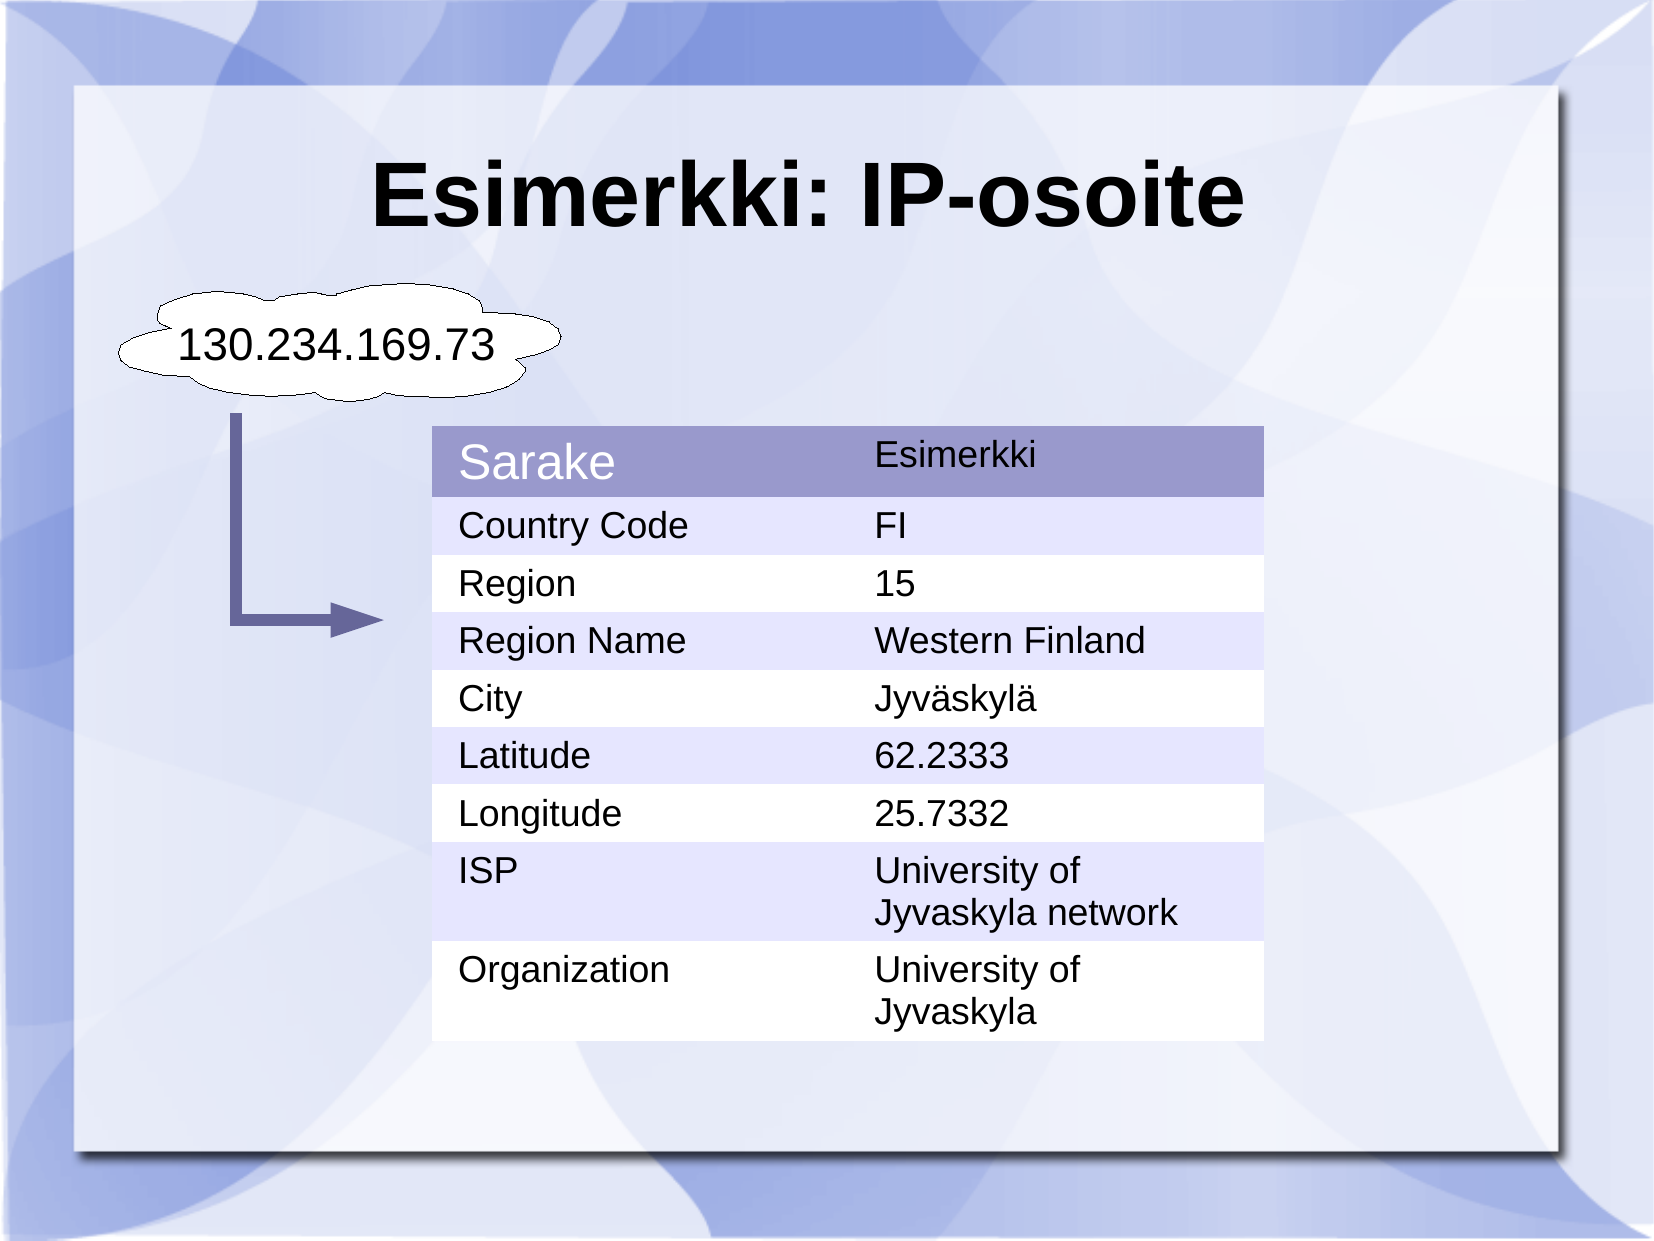

# Esimerkki: IP-osoite
130.234.169.73
| Sarake | Esimerkki |
| --- | --- |
| Country Code | FI |
| Region | 15 |
| Region Name | Western Finland |
| City | Jyväskylä |
| Latitude | 62.2333 |
| Longitude | 25.7332 |
| ISP | University of Jyvaskyla network |
| Organization | University of Jyvaskyla |